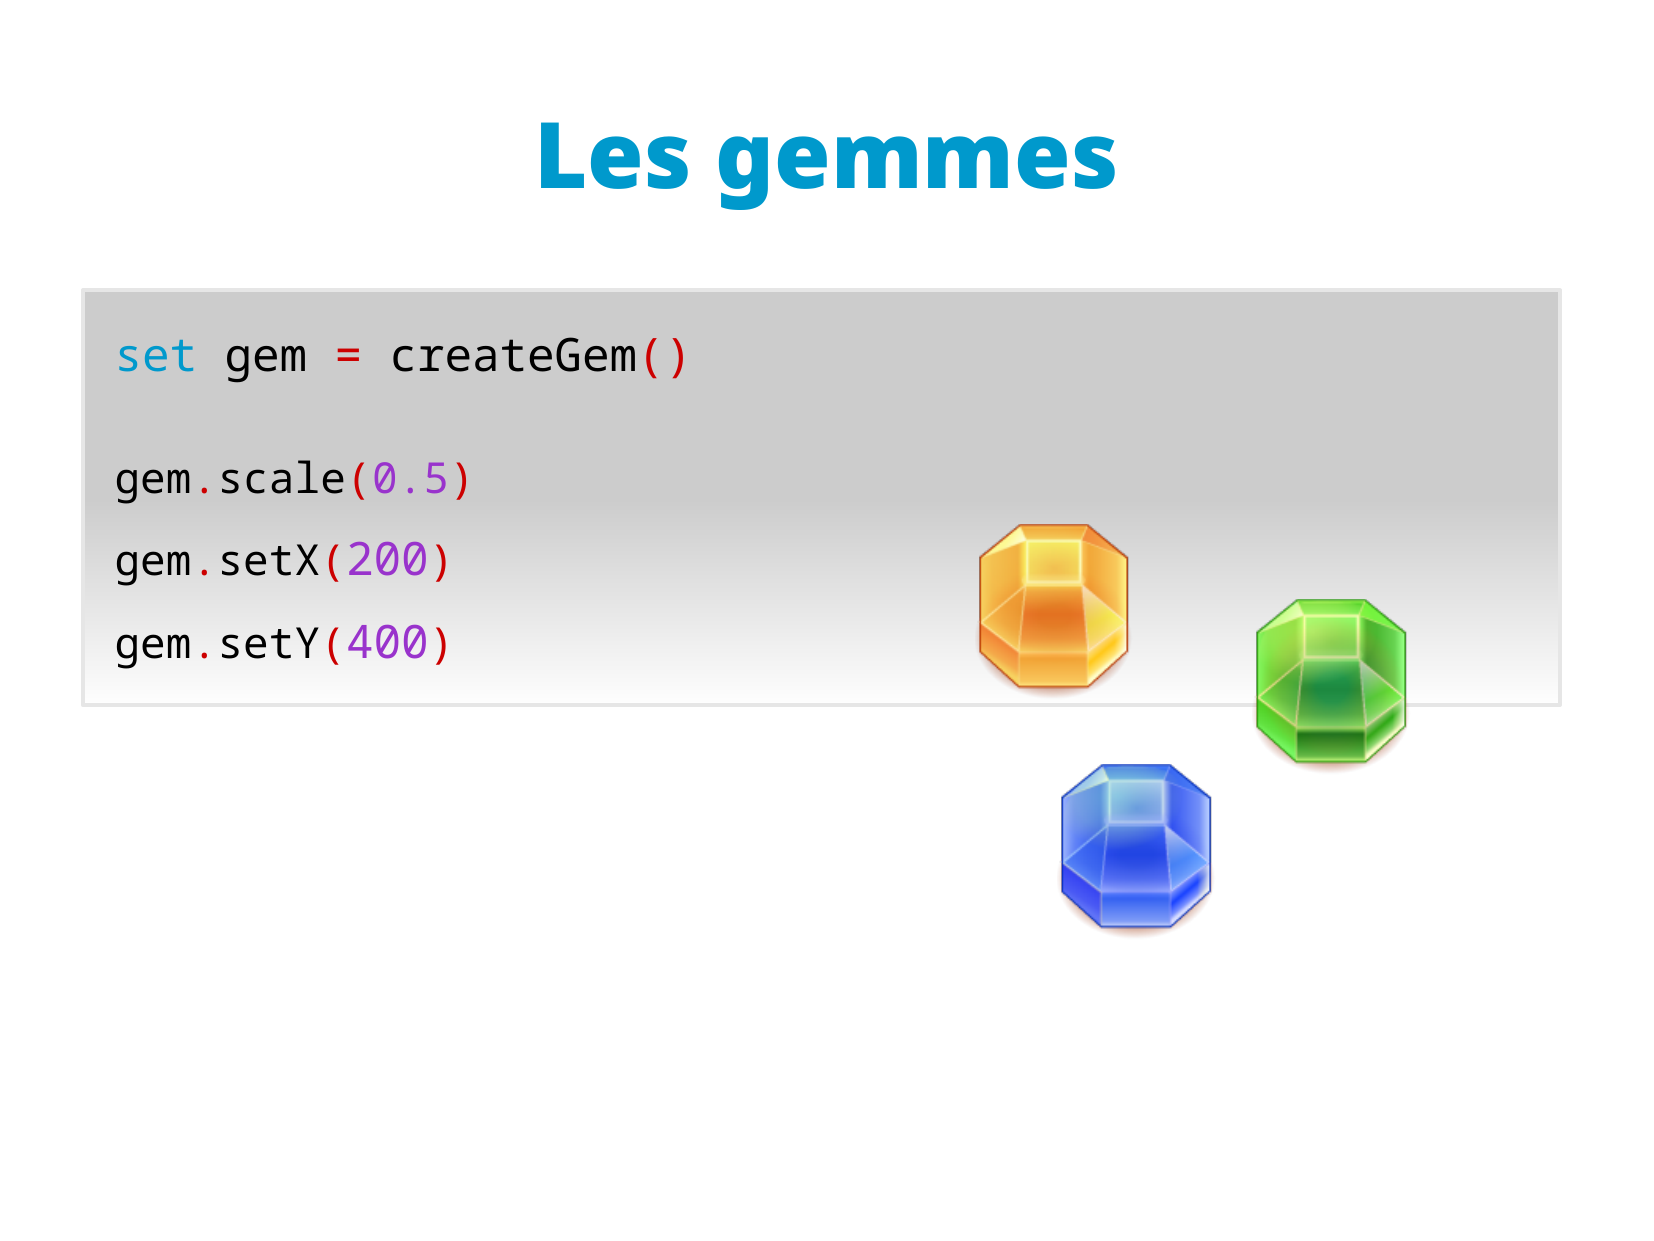

# Les gemmes
set gem = createGem()
gem.scale(0.5)
gem.setX(200)
gem.setY(400)